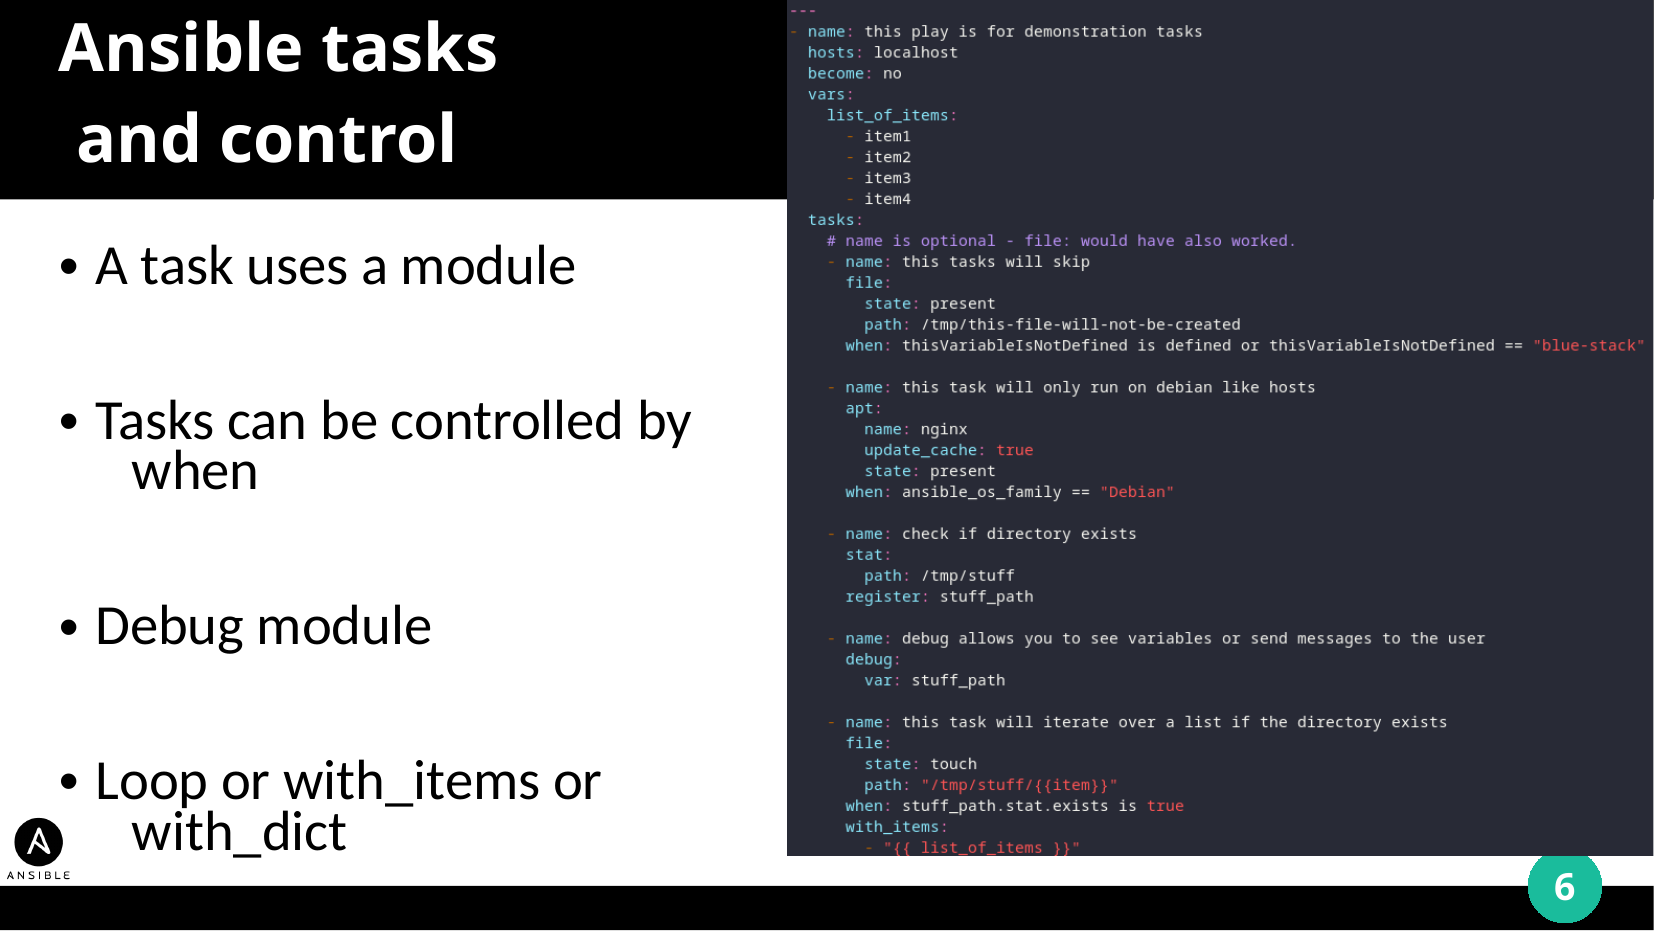

# Ansible tasks and control
A task uses a module
Tasks can be controlled by when
Debug module
Loop or with_items or with_dict
6